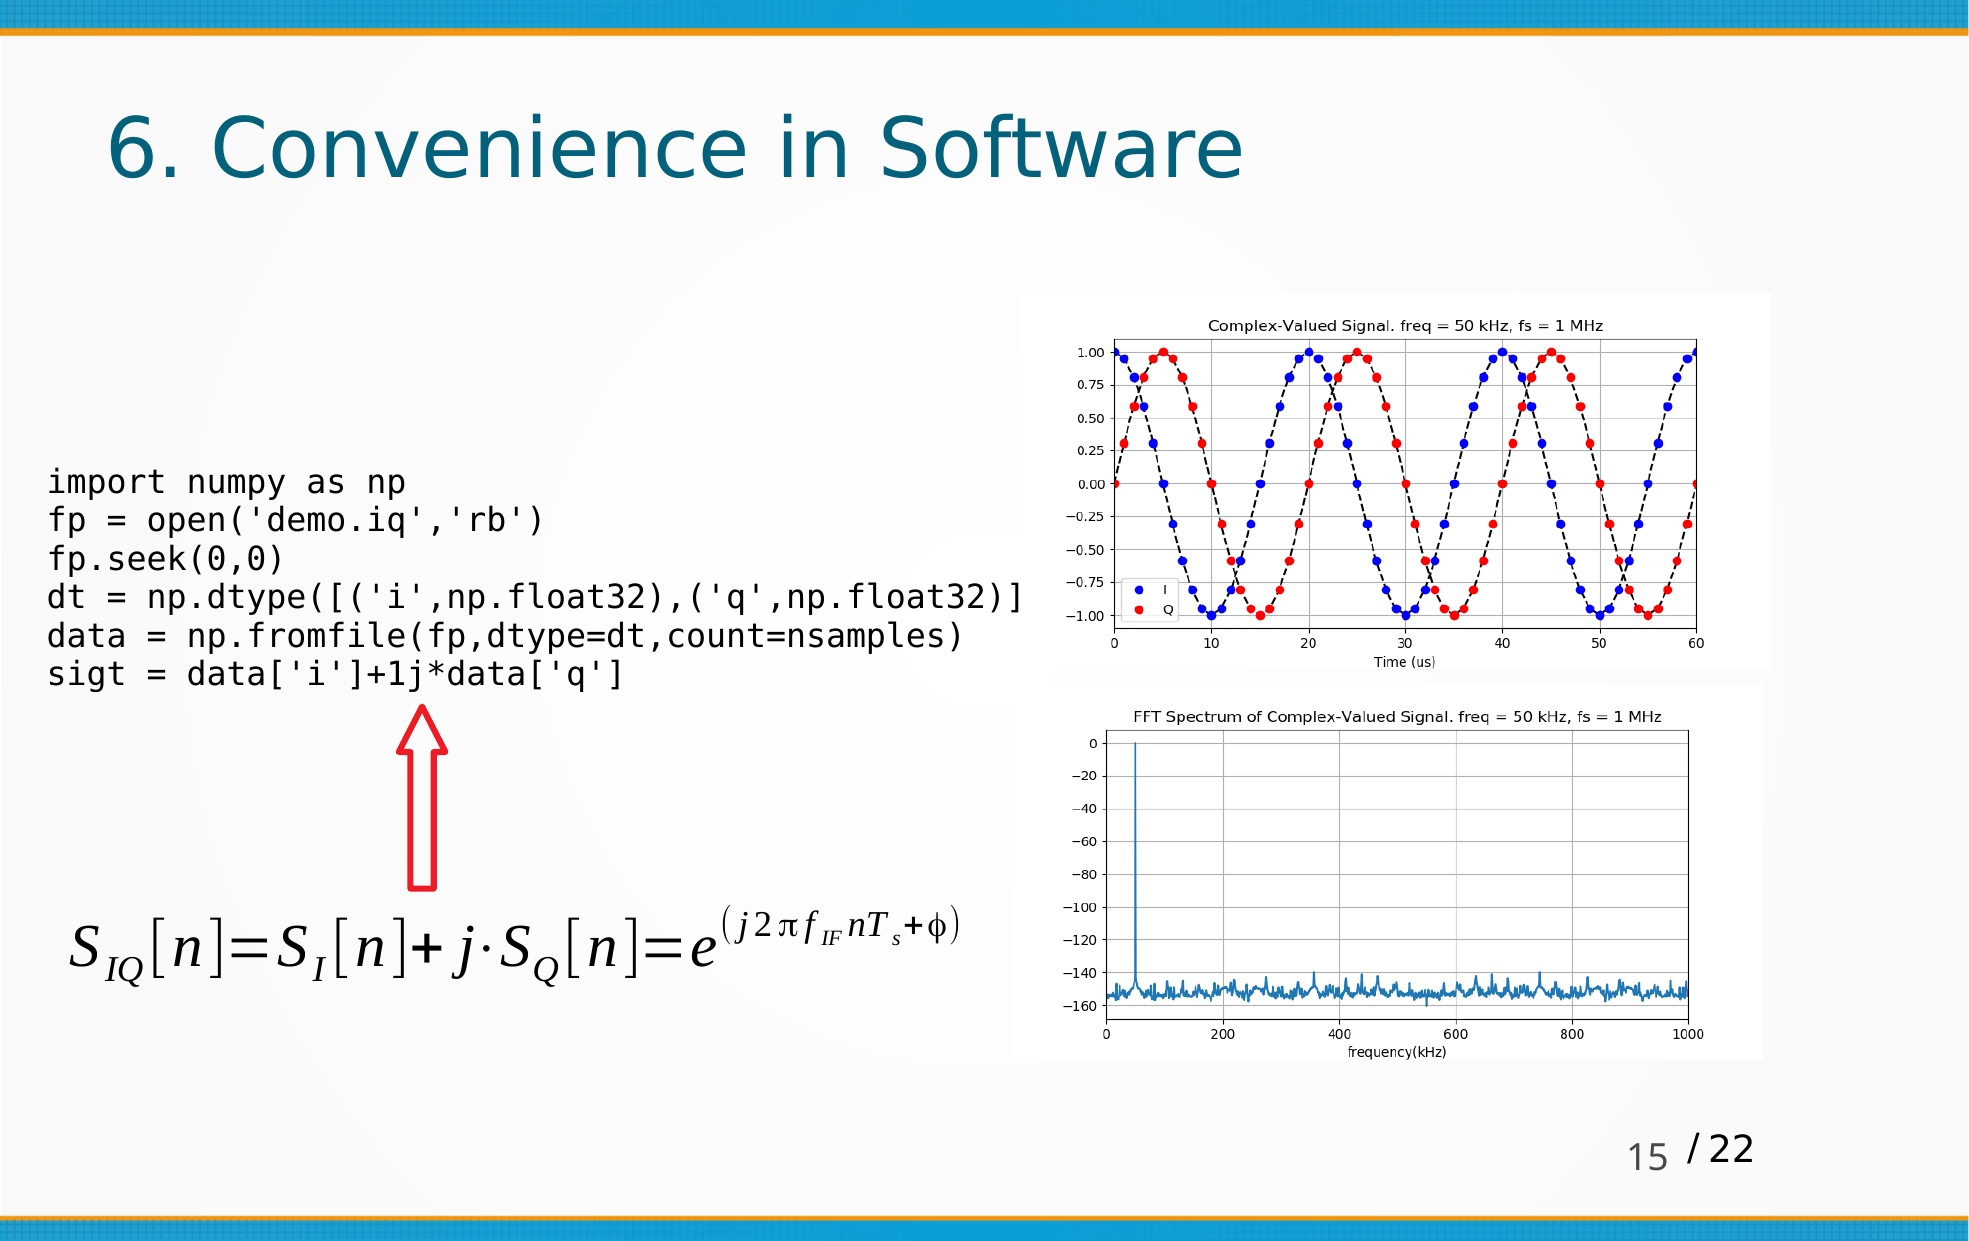

# 6. Convenience in Software
import numpy as np
fp = open('demo.iq','rb')
fp.seek(0,0)
dt = np.dtype([('i',np.float32),('q',np.float32)])
data = np.fromfile(fp,dtype=dt,count=nsamples)
sigt = data['i']+1j*data['q']
15